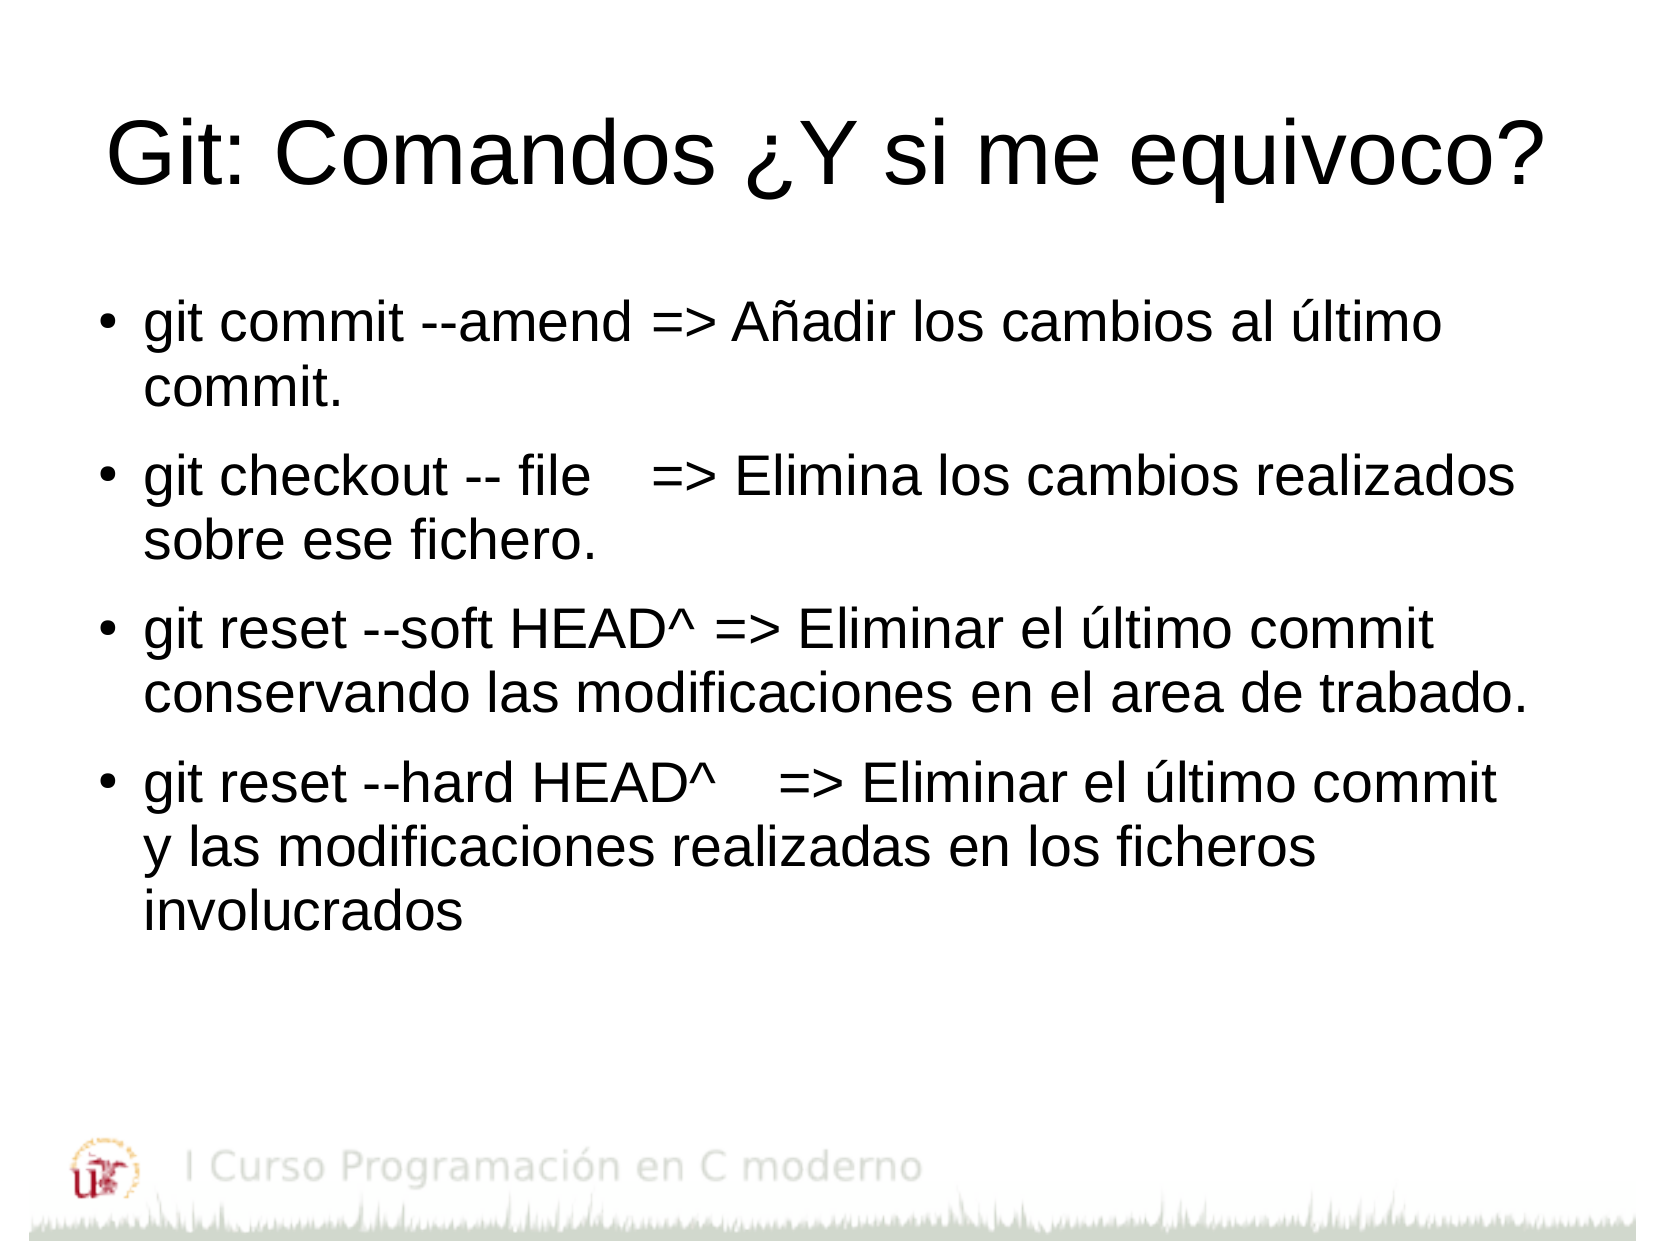

# Git: Comandos ¿Y si me equivoco?
git commit --amend	=> Añadir los cambios al último commit.
git checkout -- file 	=> Elimina los cambios realizados sobre ese fichero.
git reset --soft HEAD^	=> Eliminar el último commit conservando las modificaciones en el area de trabado.
git reset --hard HEAD^	=> Eliminar el último commit y las modificaciones realizadas en los ficheros involucrados